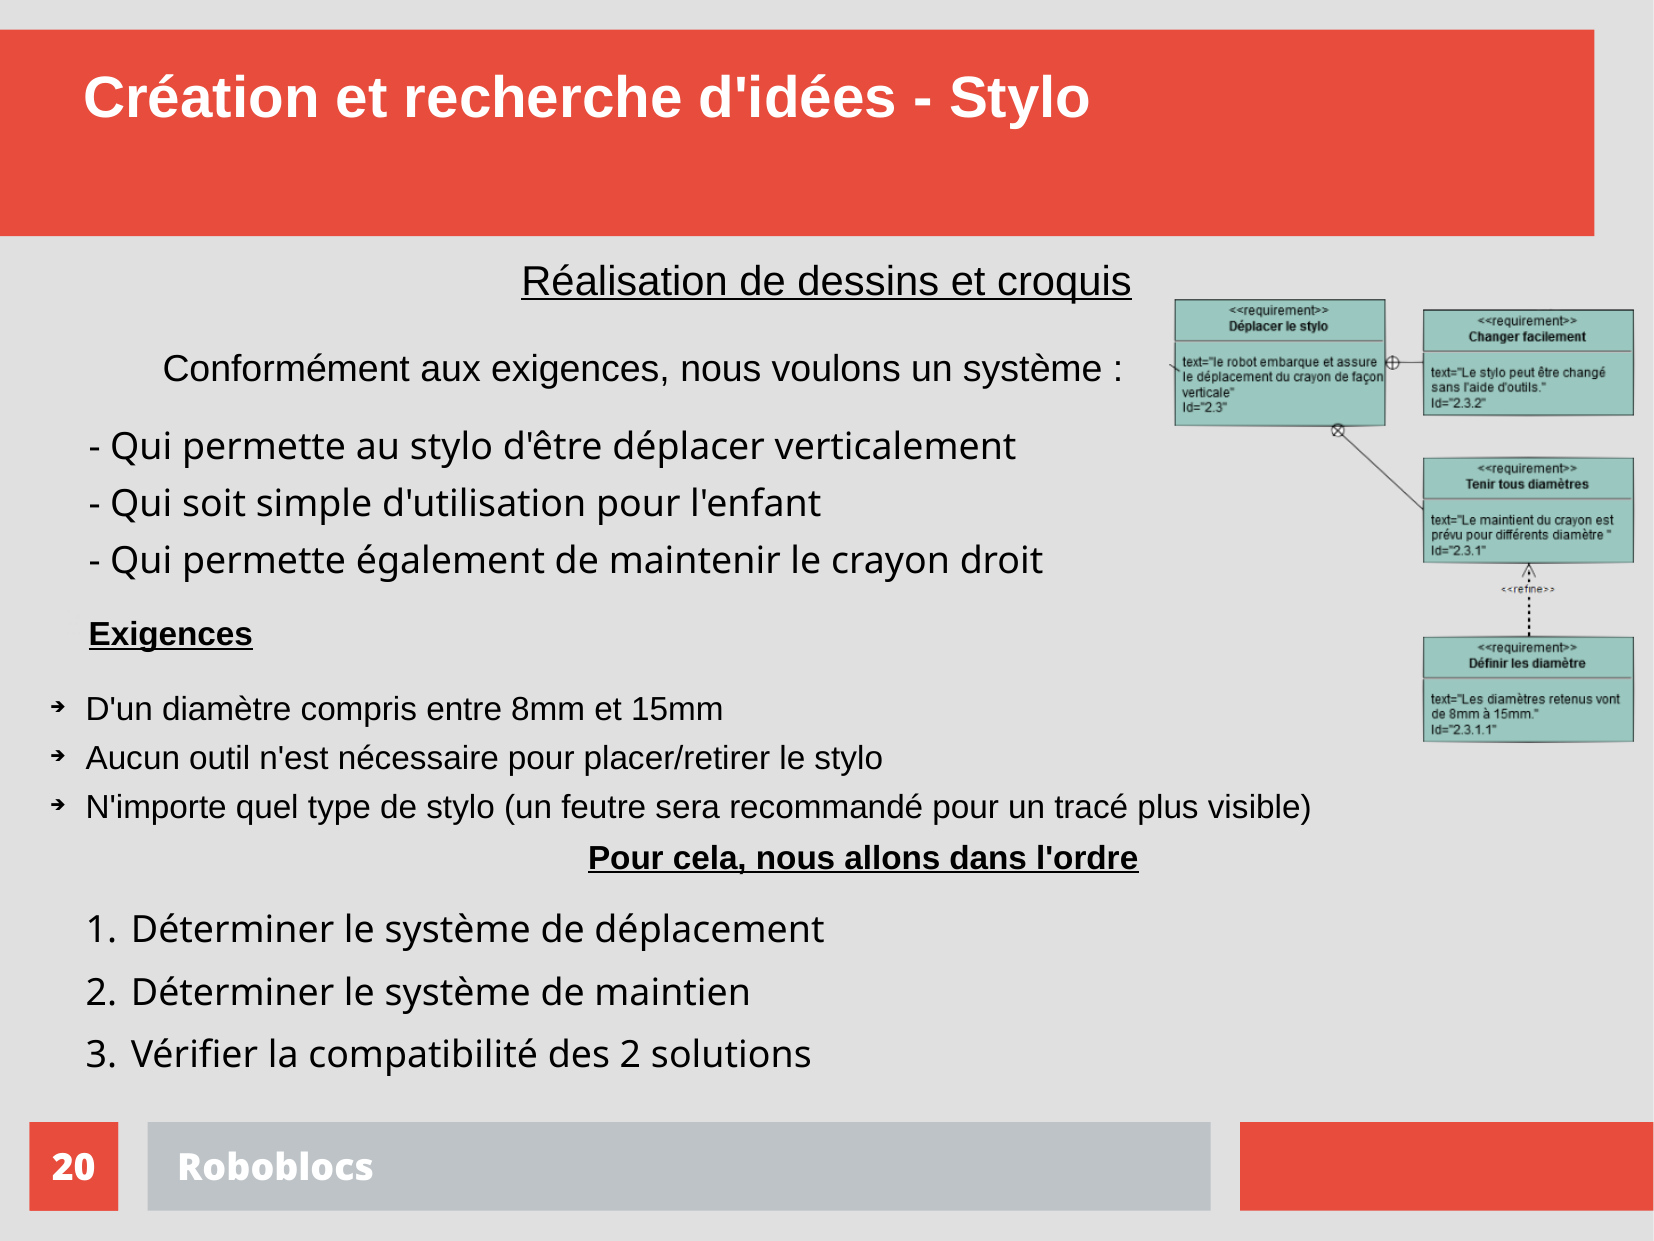

# Création et recherche d'idées - Stylo
Réalisation de dessins et croquis
			Conformément aux exigences, nous voulons un système :
		- Qui permette au stylo d'être déplacer verticalement
		- Qui soit simple d'utilisation pour l'enfant
		- Qui permette également de maintenir le crayon droit
		Exigences
D'un diamètre compris entre 8mm et 15mm
Aucun outil n'est nécessaire pour placer/retirer le stylo
N'importe quel type de stylo (un feutre sera recommandé pour un tracé plus visible)
		Pour cela, nous allons dans l'ordre
 Déterminer le système de déplacement
 Déterminer le système de maintien
 Vérifier la compatibilité des 2 solutions
20
Roboblocs